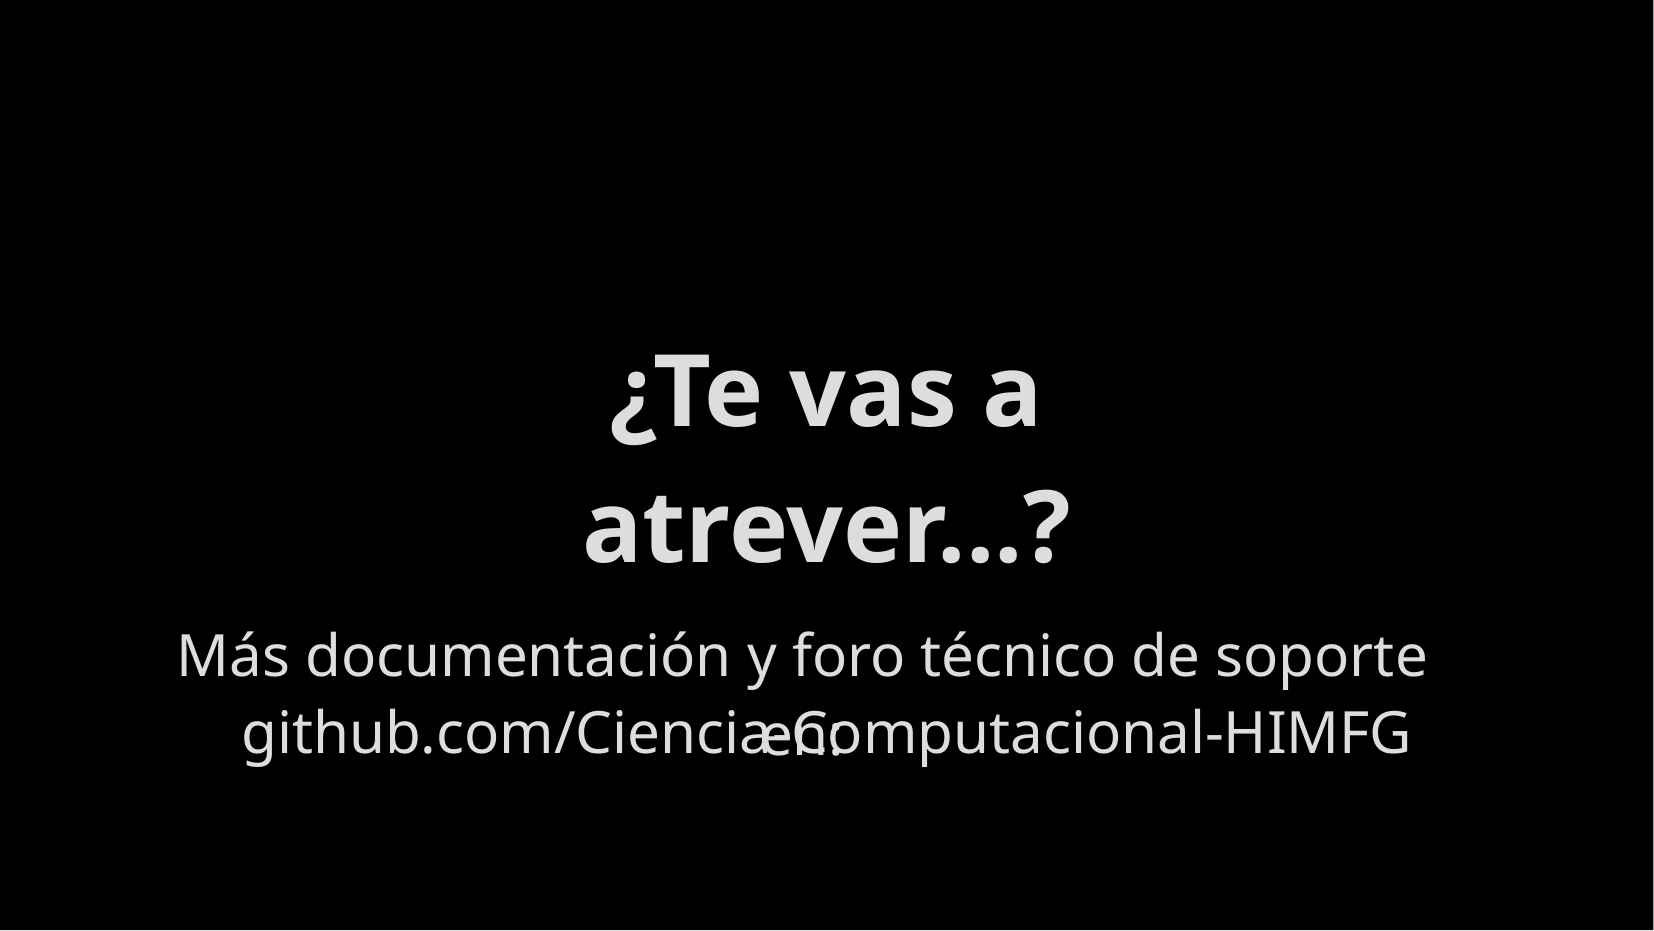

¿Te vas a atrever...?
Más documentación y foro técnico de soporte en:
github.com/Ciencia-Computacional-HIMFG